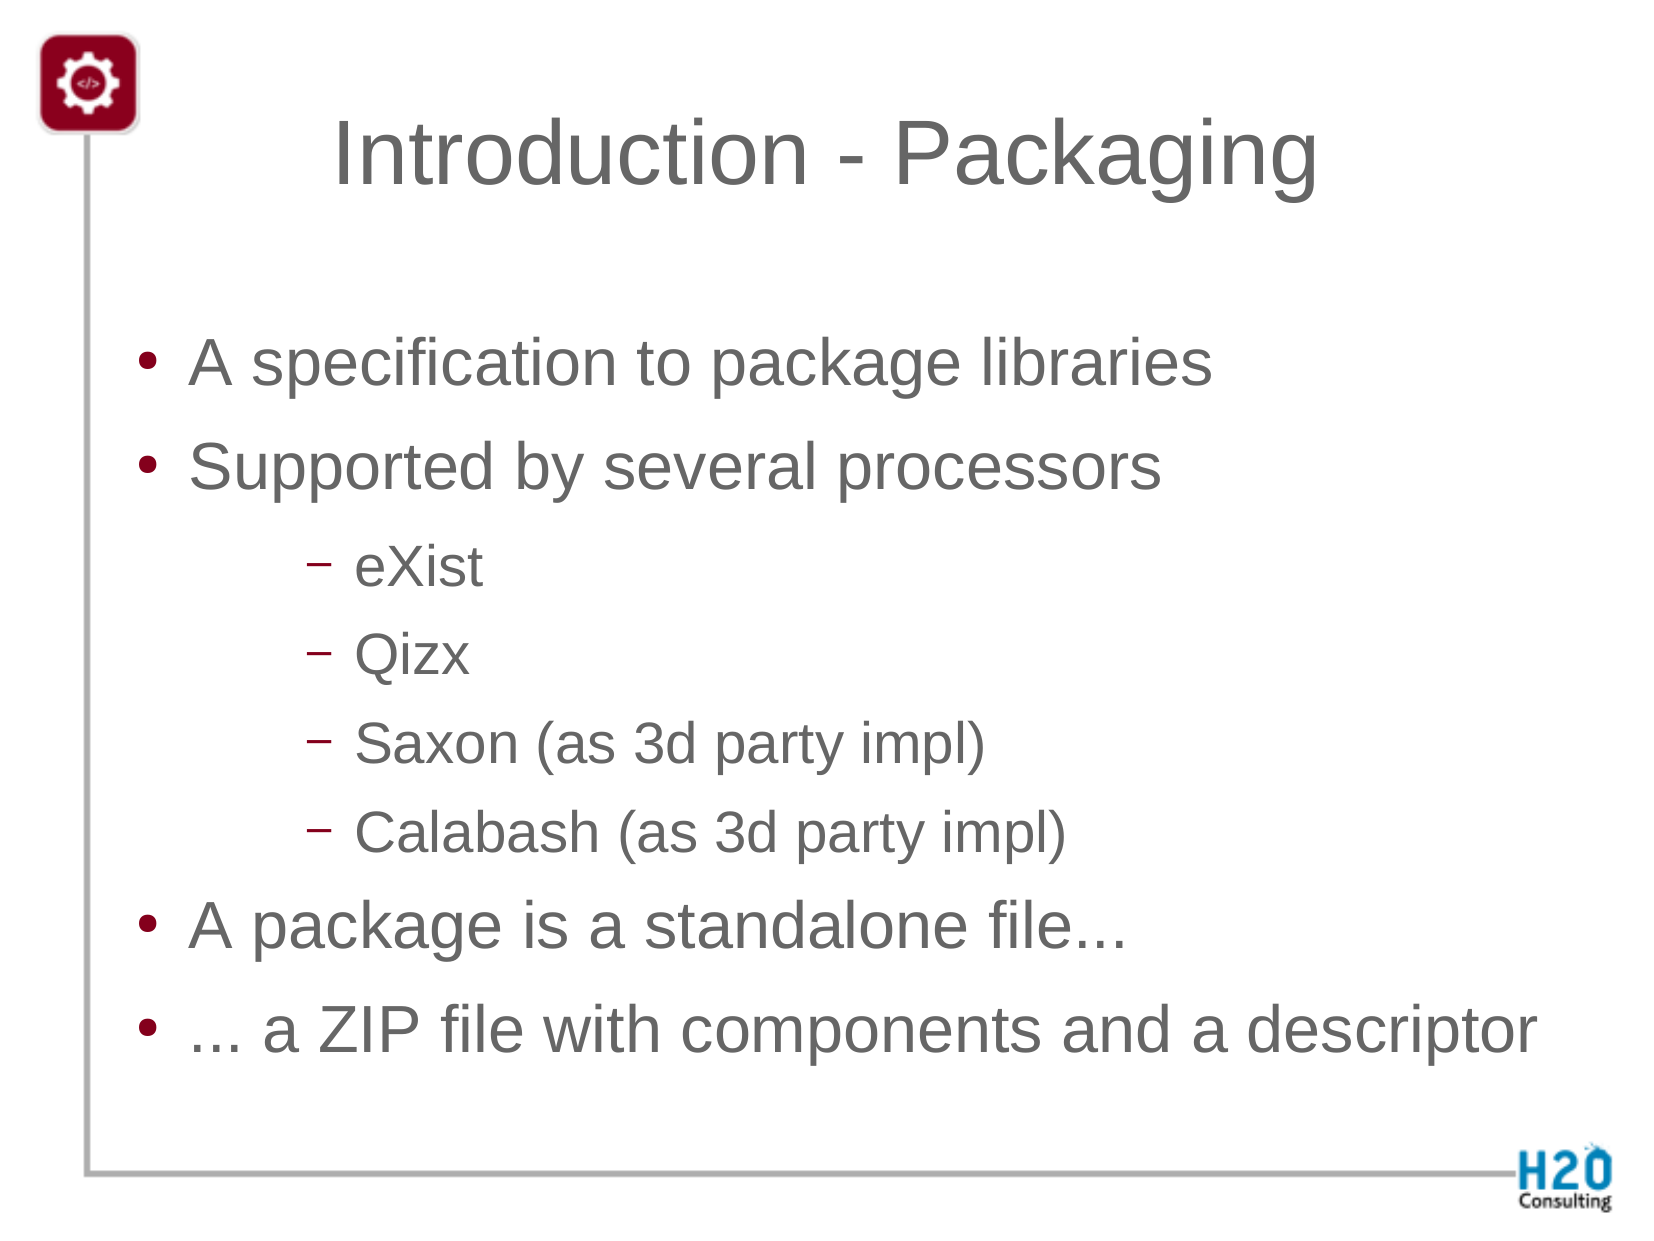

# Introduction - Packaging
A specification to package libraries
Supported by several processors
eXist
Qizx
Saxon (as 3d party impl)
Calabash (as 3d party impl)
A package is a standalone file...
... a ZIP file with components and a descriptor